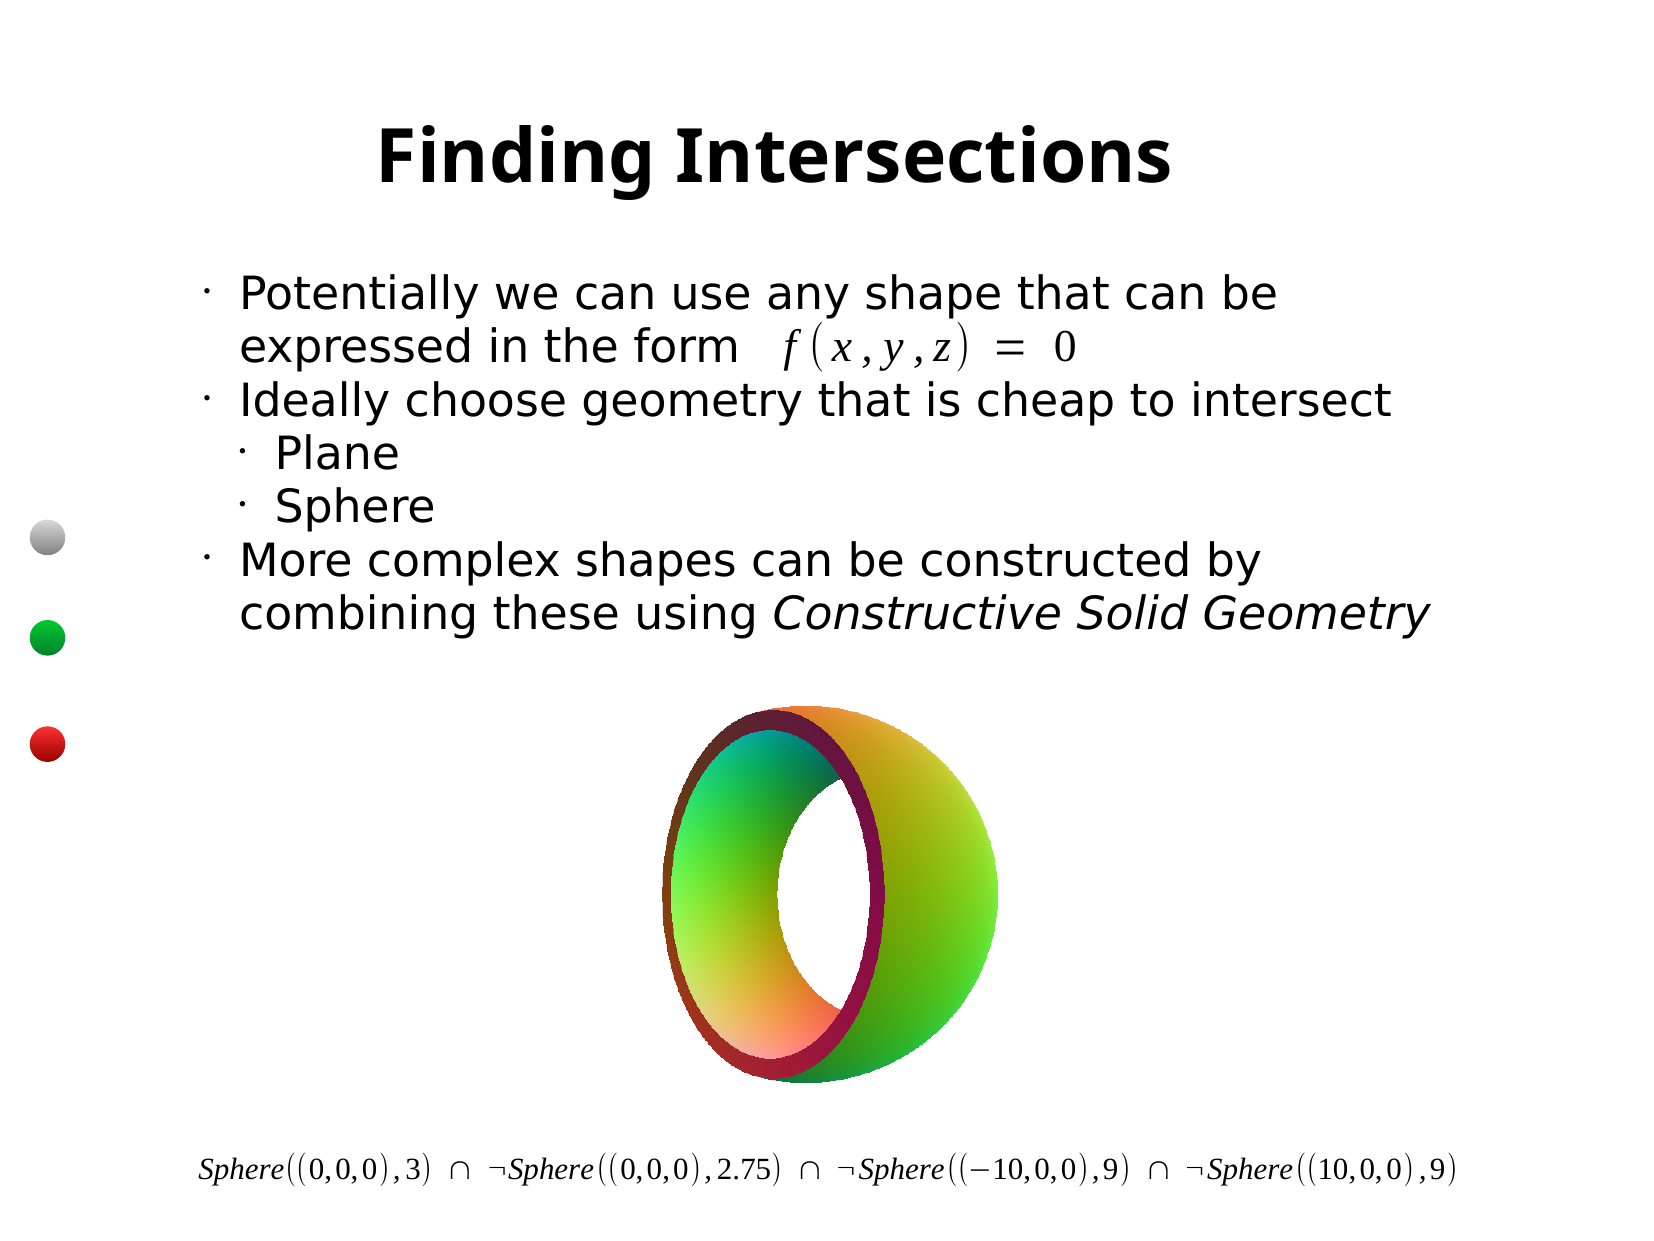

Finding Intersections
Potentially we can use any shape that can be expressed in the form
Ideally choose geometry that is cheap to intersect
Plane
Sphere
More complex shapes can be constructed by combining these using Constructive Solid Geometry